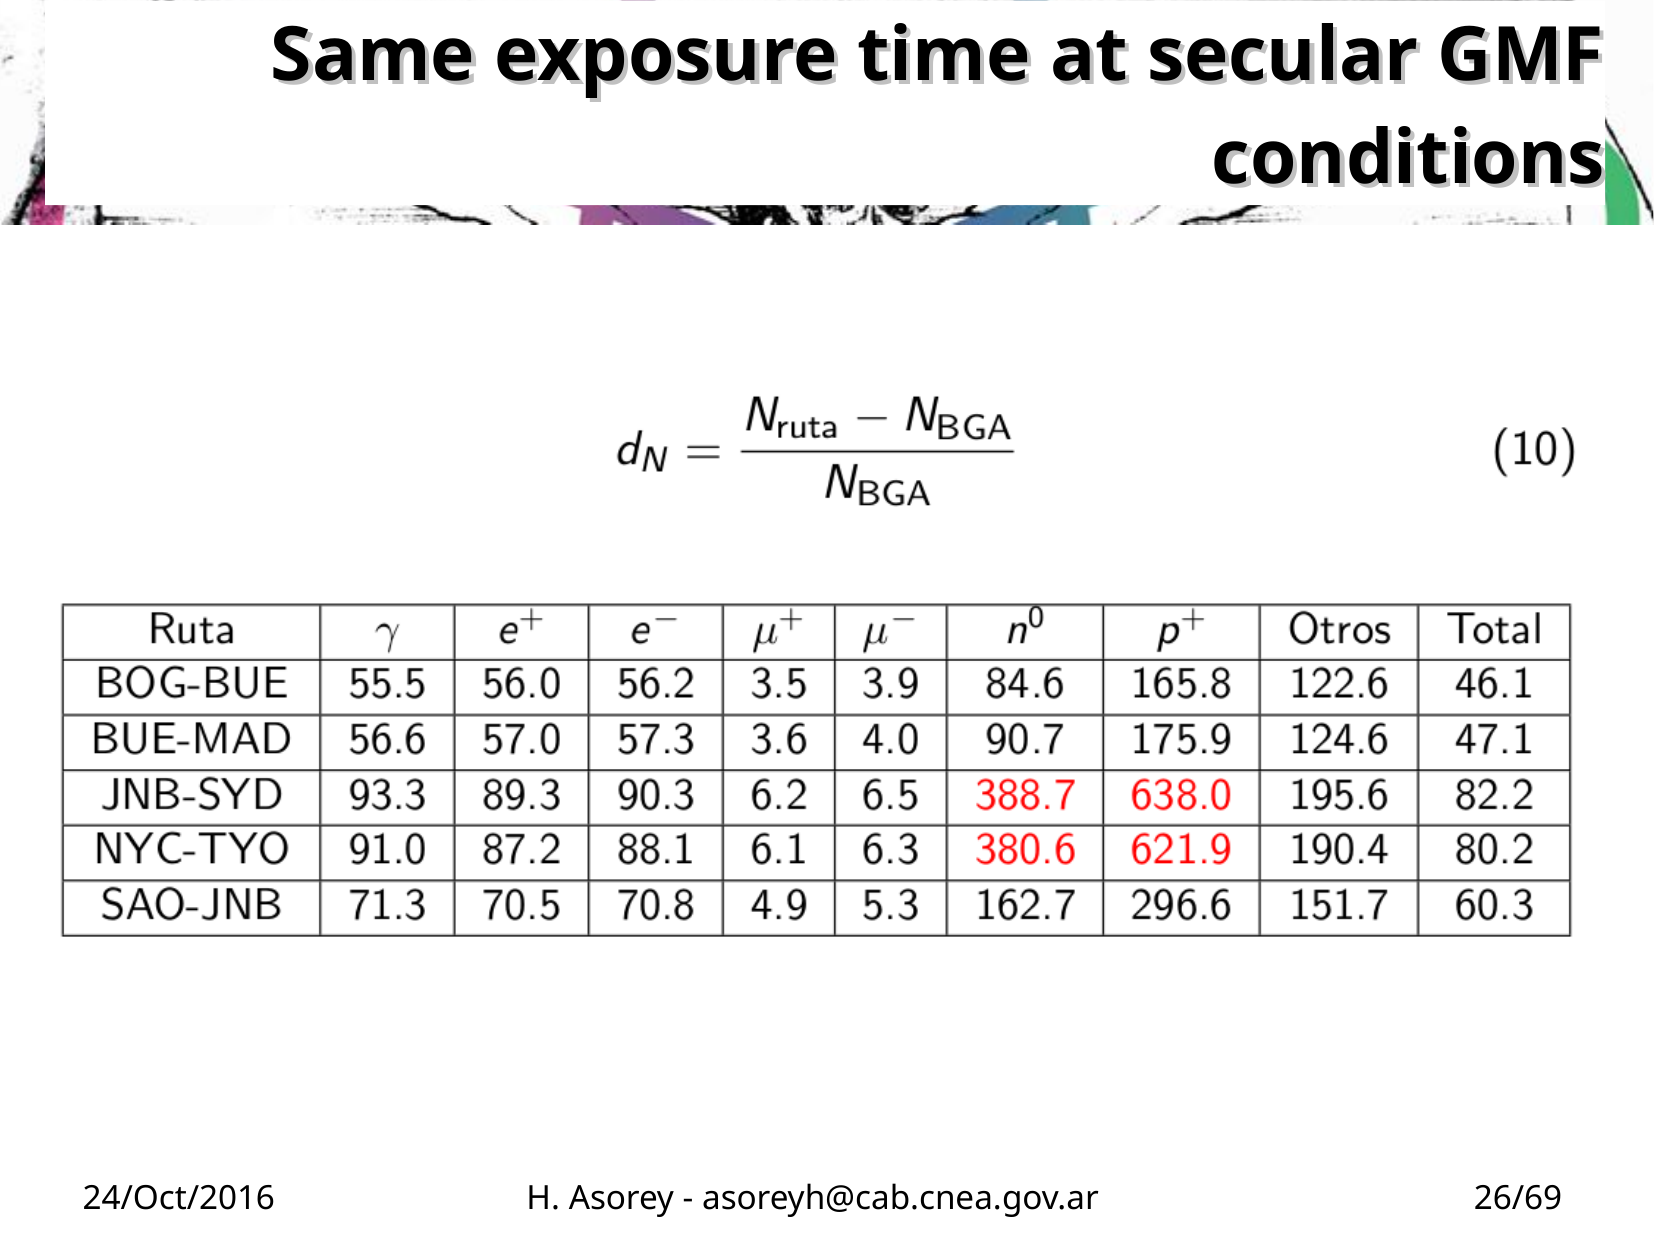

# Same exposure time at secular GMF conditions
24/Oct/2016
H. Asorey - asoreyh@cab.cnea.gov.ar
26